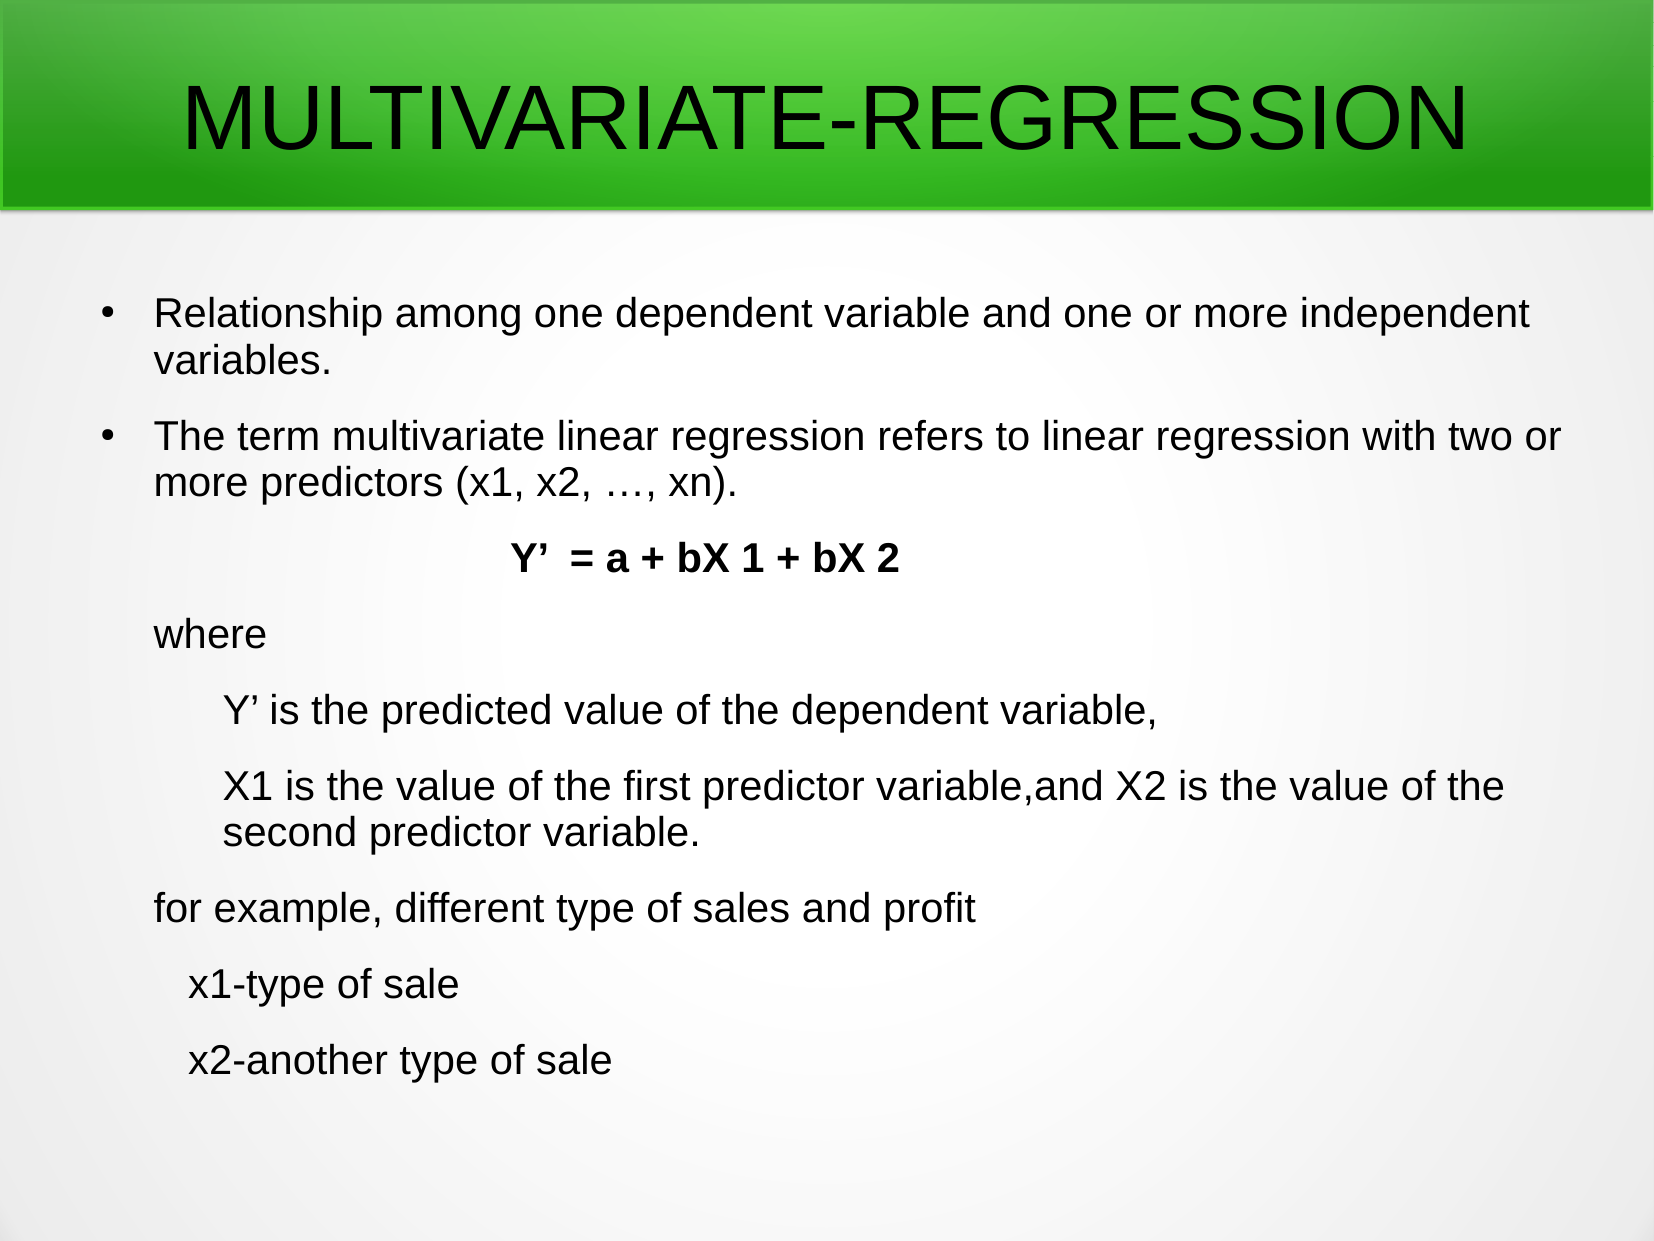

# MULTIVARIATE-REGRESSION
Relationship among one dependent variable and one or more independent variables.
The term multivariate linear regression refers to linear regression with two or more predictors (x1, x2, …, xn).
 Y’ = a + bX 1 + bX 2
where
 Y’ is the predicted value of the dependent variable,
 X1 is the value of the first predictor variable,and X­2 is the value of the second predictor variable.
for example, different type of sales and profit
 x1-type of sale
 x2-another type of sale